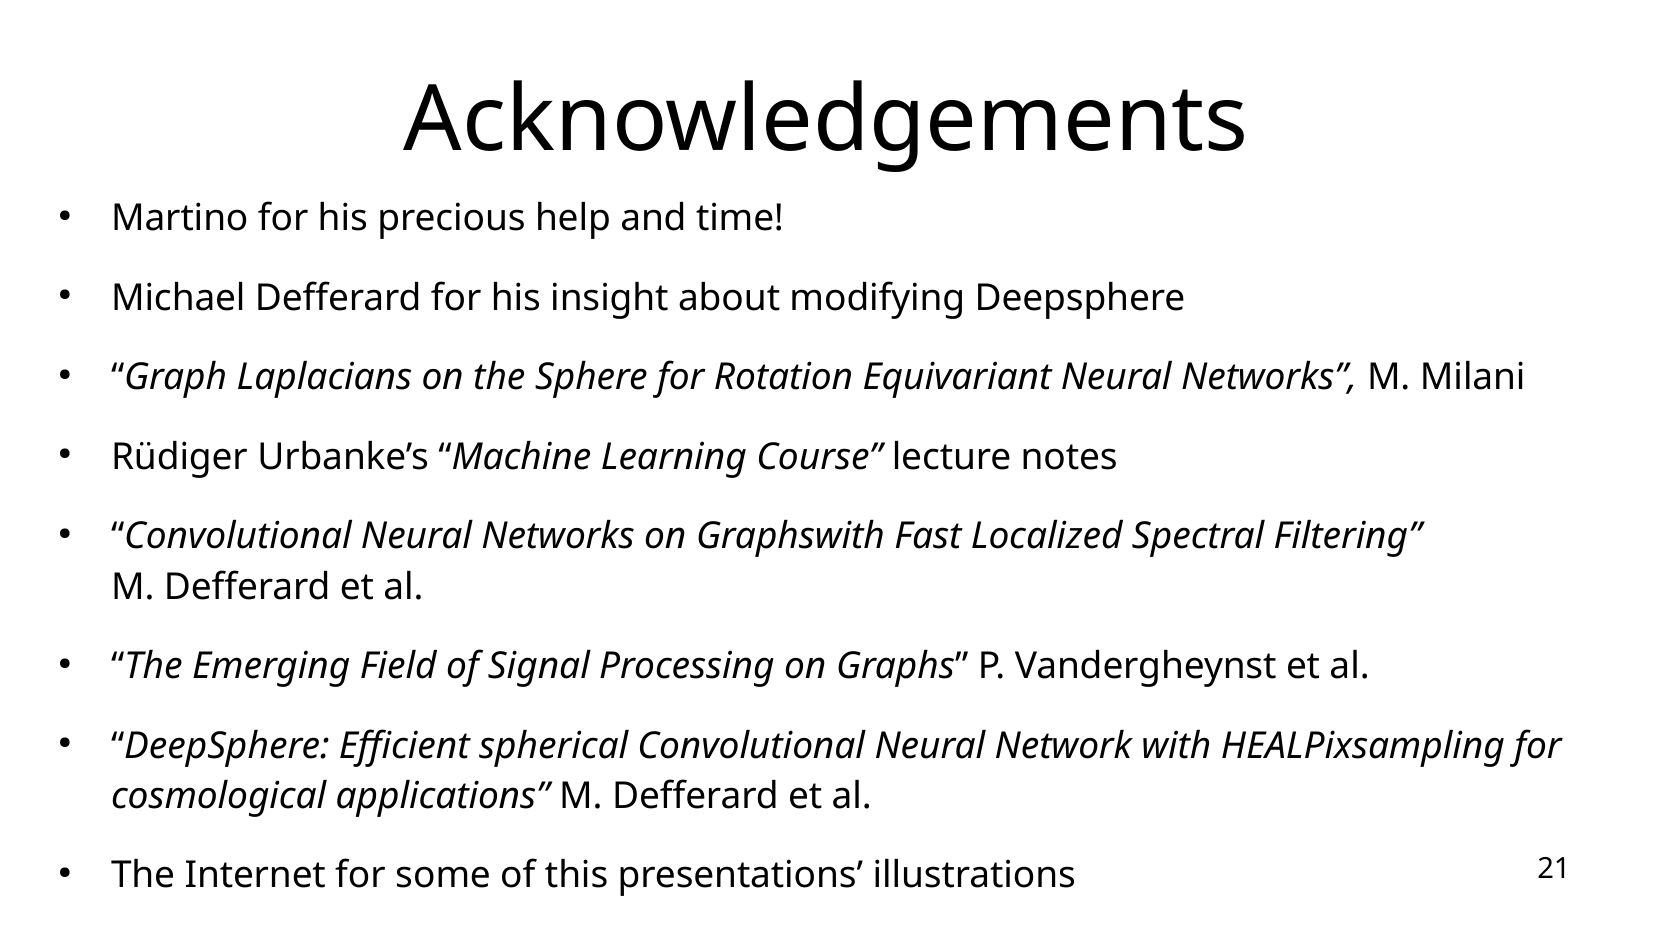

# Acknowledgements
Martino for his precious help and time!
Michael Defferard for his insight about modifying Deepsphere
“Graph Laplacians on the Sphere for Rotation Equivariant Neural Networks”, M. Milani
Rüdiger Urbanke’s “Machine Learning Course” lecture notes
“Convolutional Neural Networks on Graphswith Fast Localized Spectral Filtering” M. Defferard et al.
“The Emerging Field of Signal Processing on Graphs” P. Vandergheynst et al.
“DeepSphere: Efficient spherical Convolutional Neural Network with HEALPixsampling for cosmological applications” M. Defferard et al.
The Internet for some of this presentations’ illustrations
21